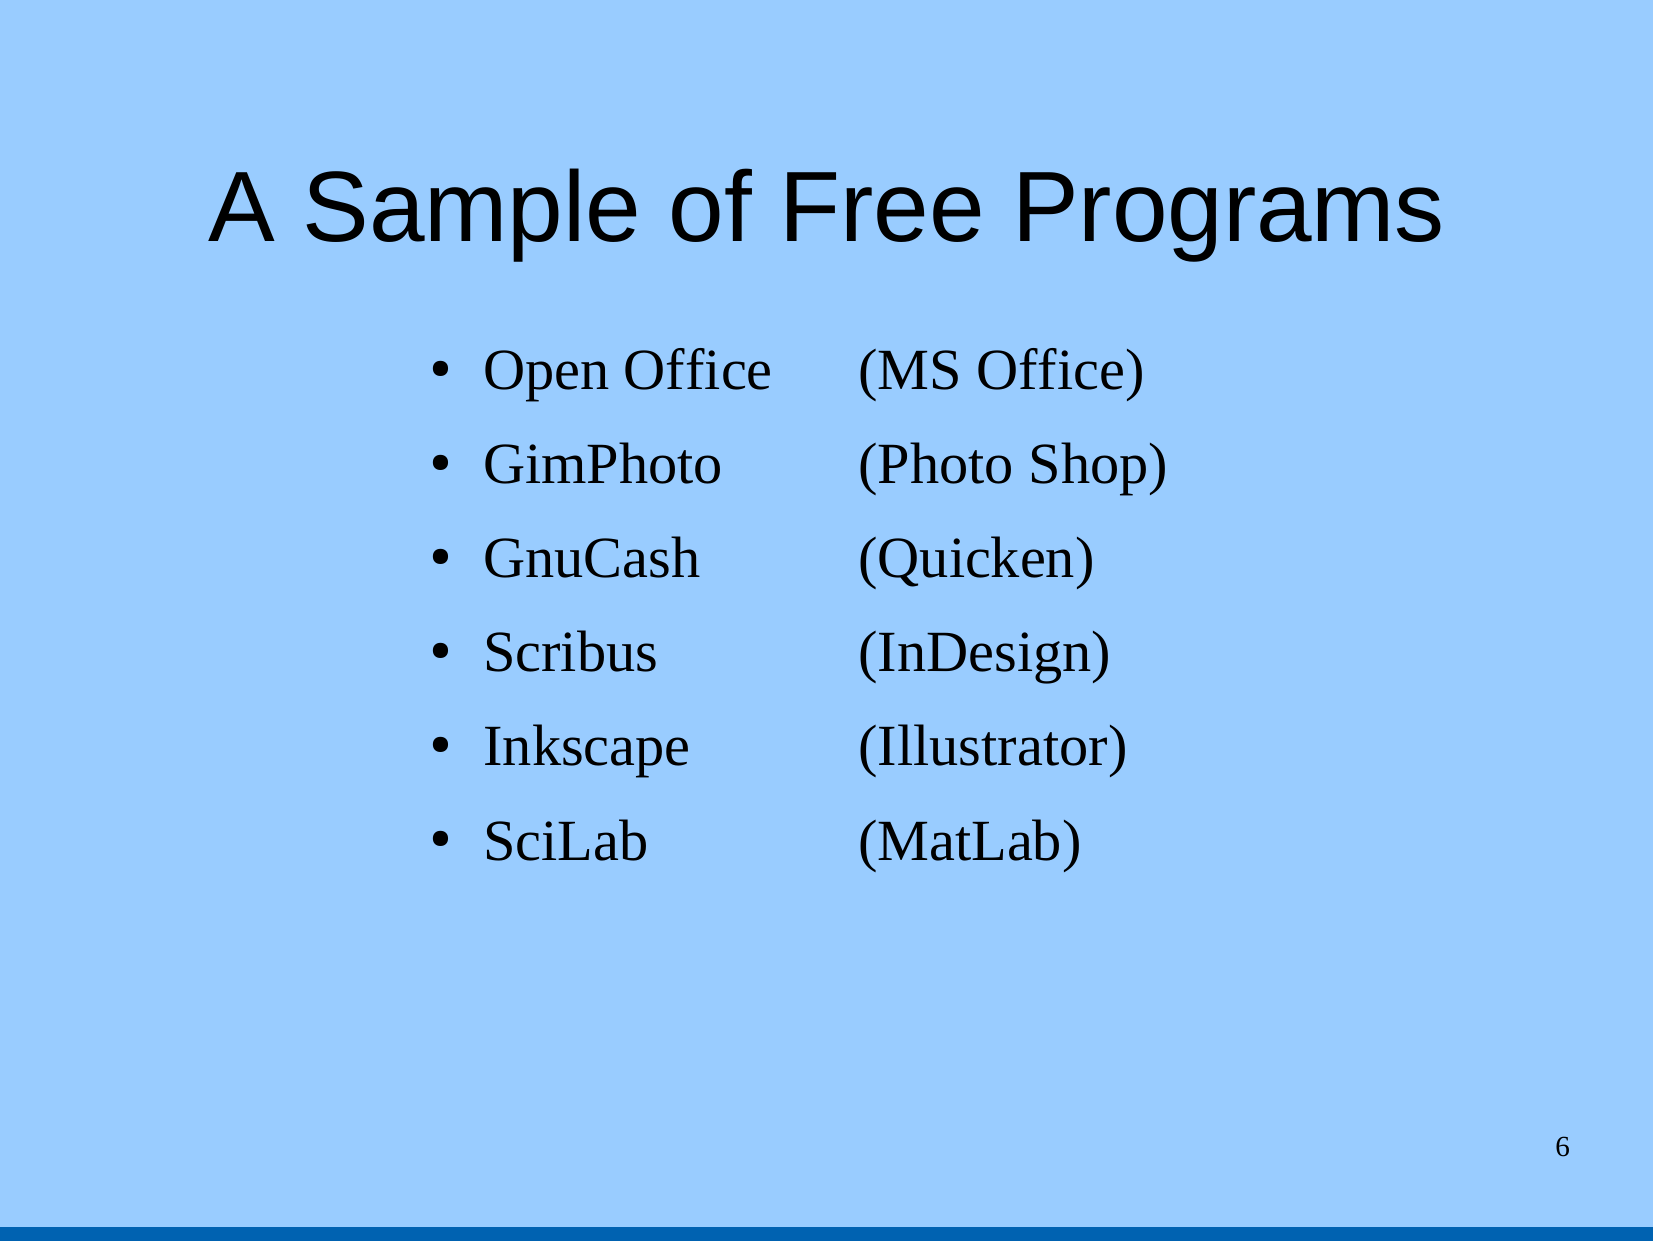

# A Sample of Free Programs
Open Office 	(MS Office)
GimPhoto 		(Photo Shop)
GnuCash 		(Quicken)
Scribus 			(InDesign)
Inkscape 			(Illustrator)
SciLab 			(MatLab)
6